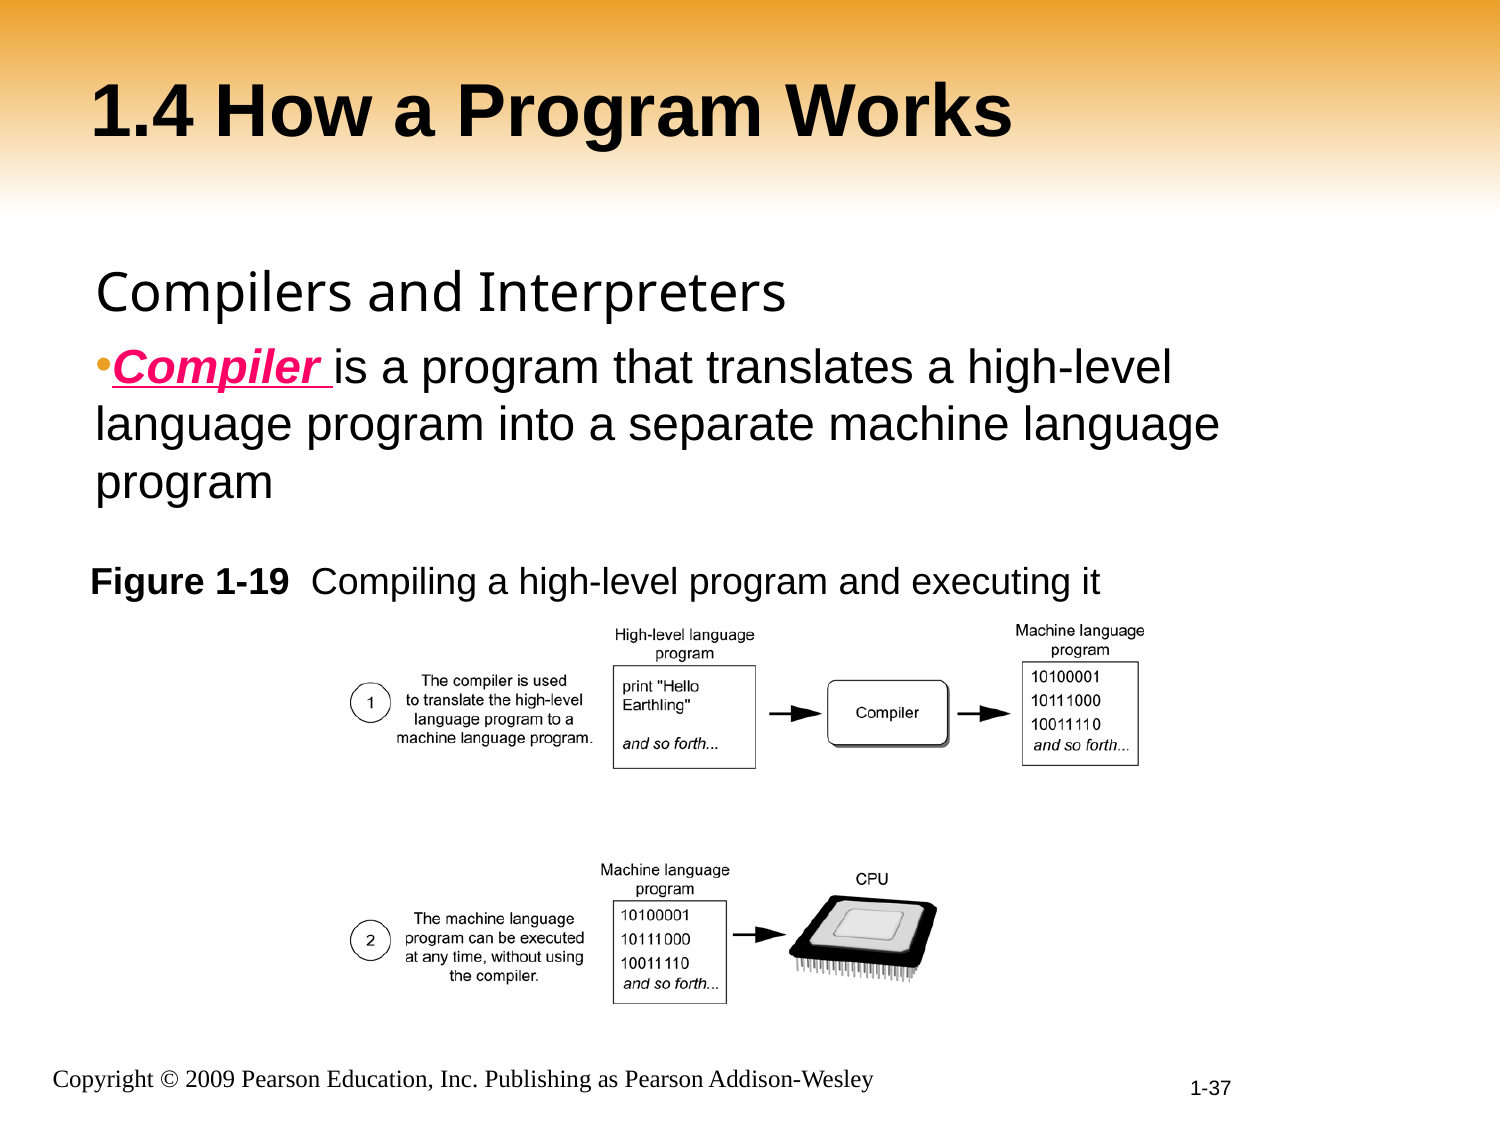

# 1.4 How a Program Works
Compilers and Interpreters
Compiler is a program that translates a high-level language program into a separate machine language program
Figure 1-19 Compiling a high-level program and executing it